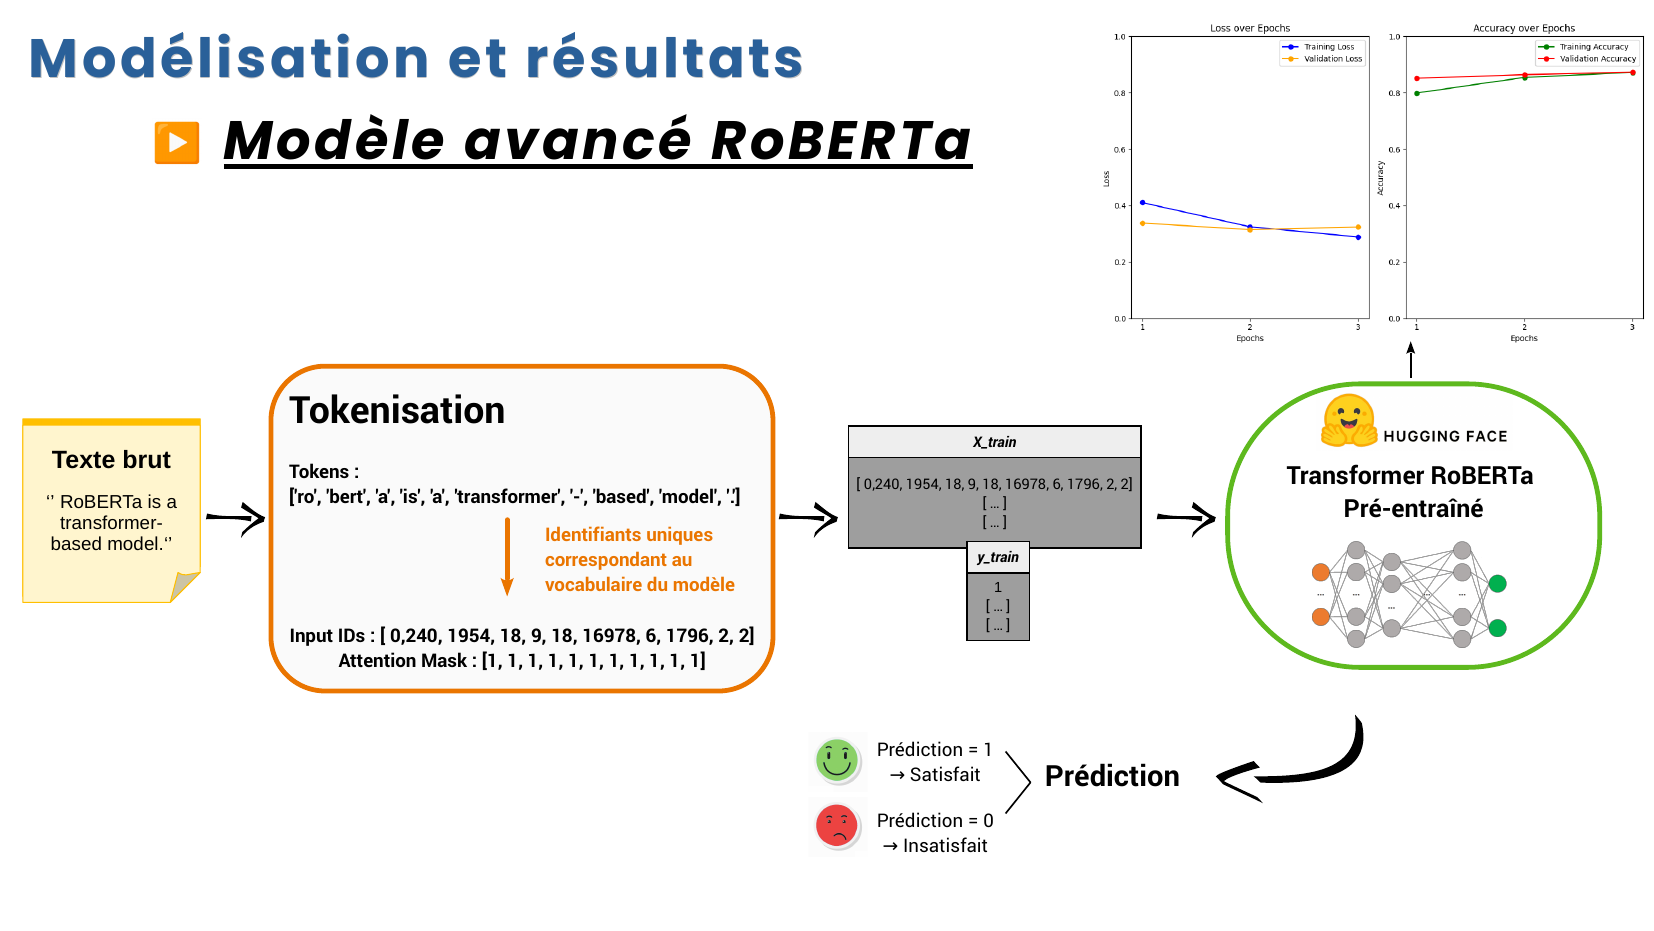

Modélisation et résultats
Modèle avancé RoBERTa
Tokenisation
Tokens :
['ro', 'bert', 'a', 'is', 'a', 'transformer', '-', 'based', 'model', '.']
Input IDs : [ 0,240, 1954, 18, 9, 18, 16978, 6, 1796, 2, 2]
Attention Mask : [1, 1, 1, 1, 1, 1, 1, 1, 1, 1, 1]
Transformer RoBERTa
Pré-entraîné
Texte brut
‘’ RoBERTa is a transformer-based model.‘’
| X\_train |
| --- |
| [ 0,240, 1954, 18, 9, 18, 16978, 6, 1796, 2, 2] [ … ] [ … ] |
Identifiants uniques correspondant au vocabulaire du modèle
| y\_train |
| --- |
| 1 [ … ] [ … ] |
Prédiction = 1
→ Satisfait
Prédiction
Prédiction = 0
→ Insatisfait